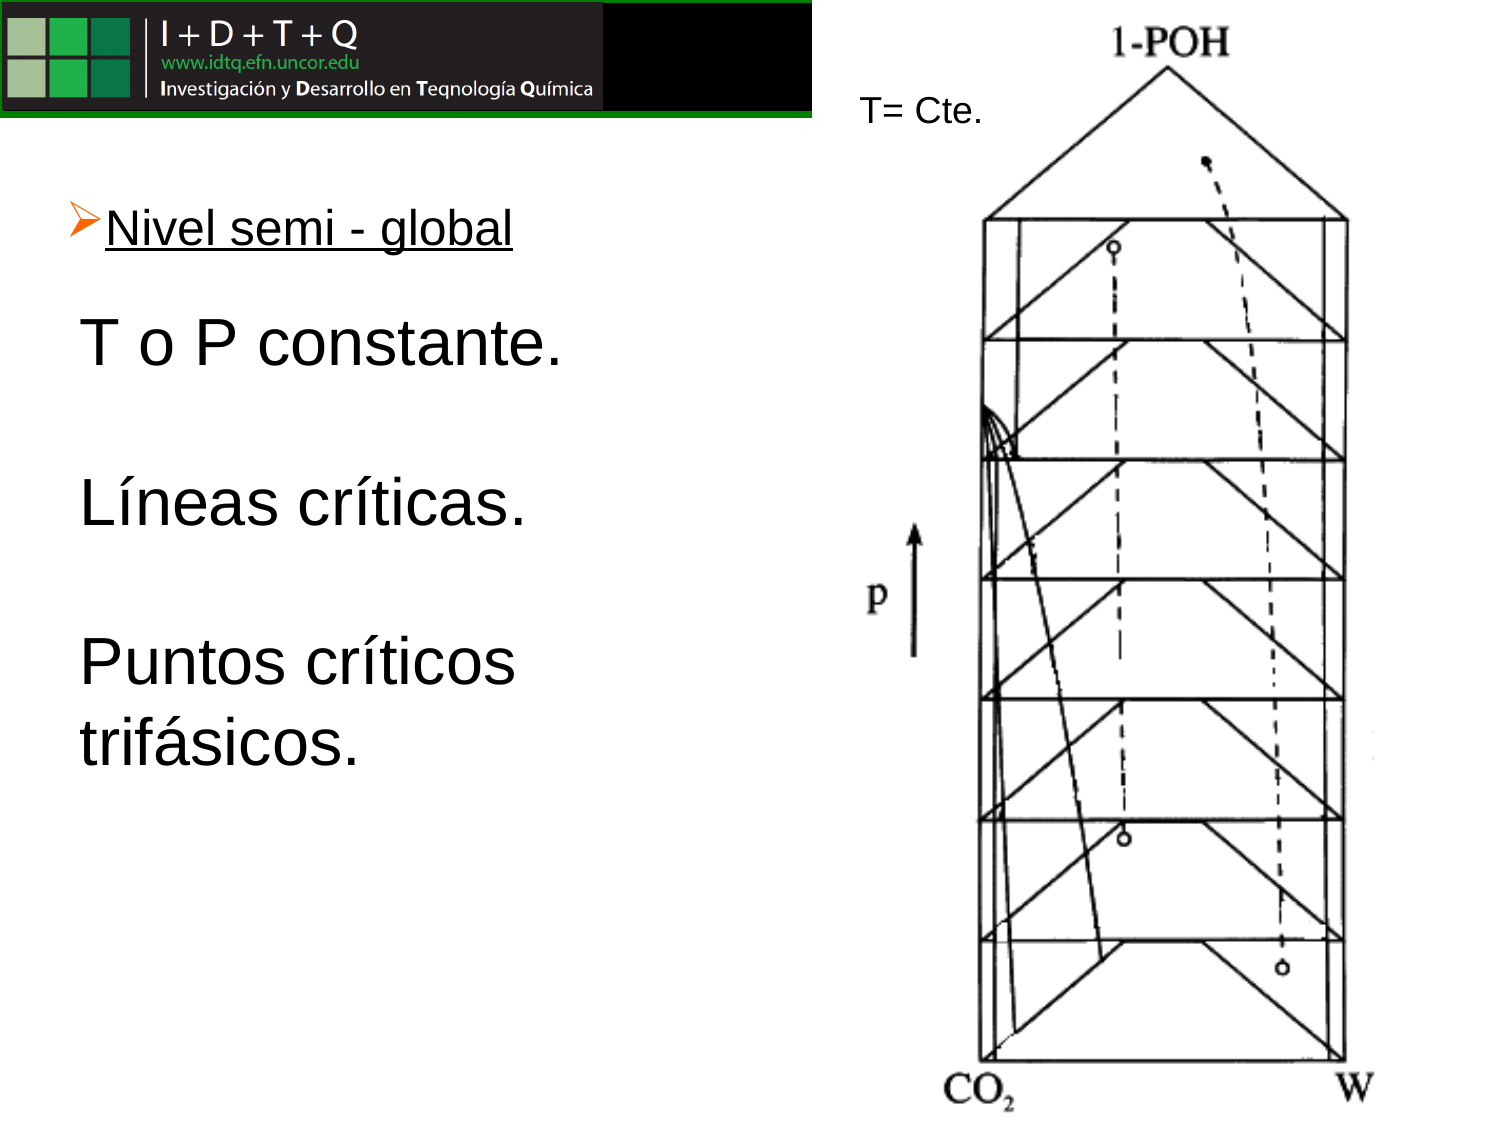

T= Cte.
Nivel semi - global
T o P constante.
Líneas críticas.
Puntos críticos trifásicos.